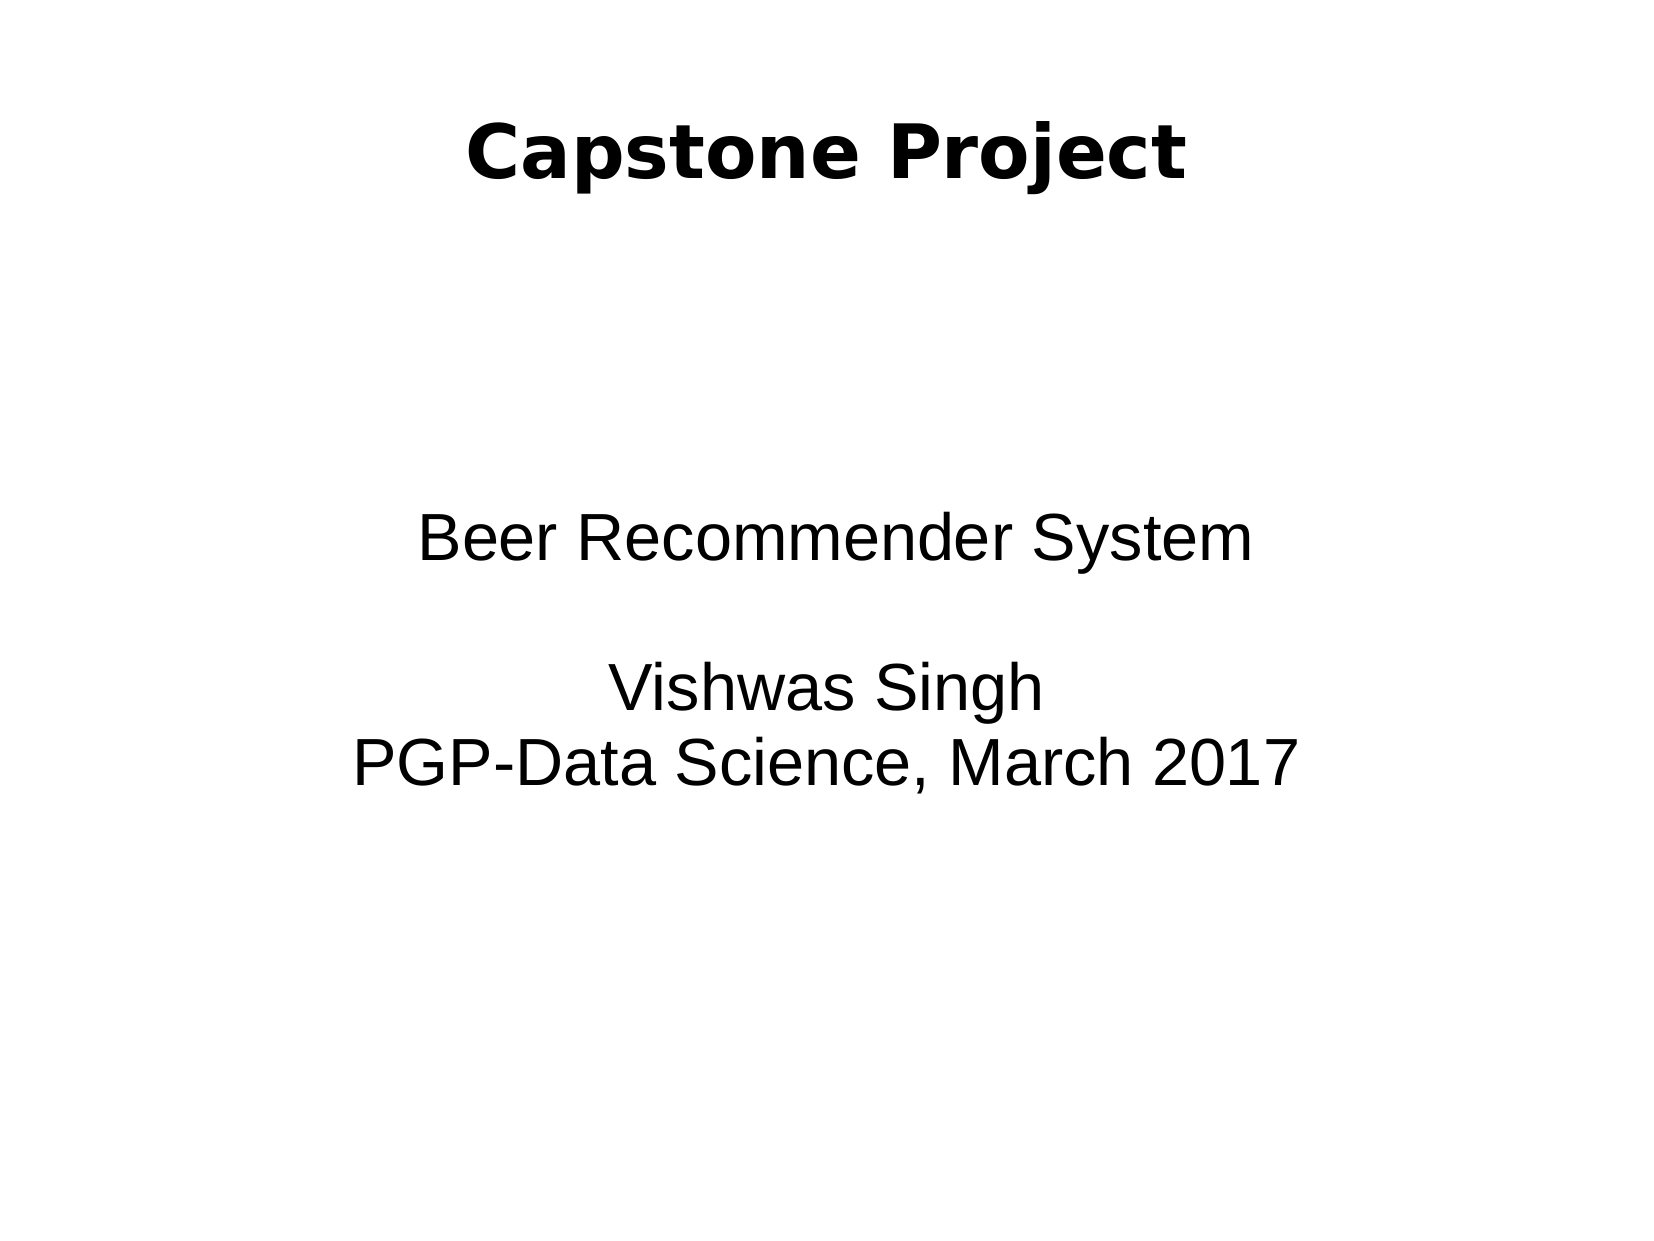

# Capstone Project
 Beer Recommender System
Vishwas Singh
PGP-Data Science, March 2017